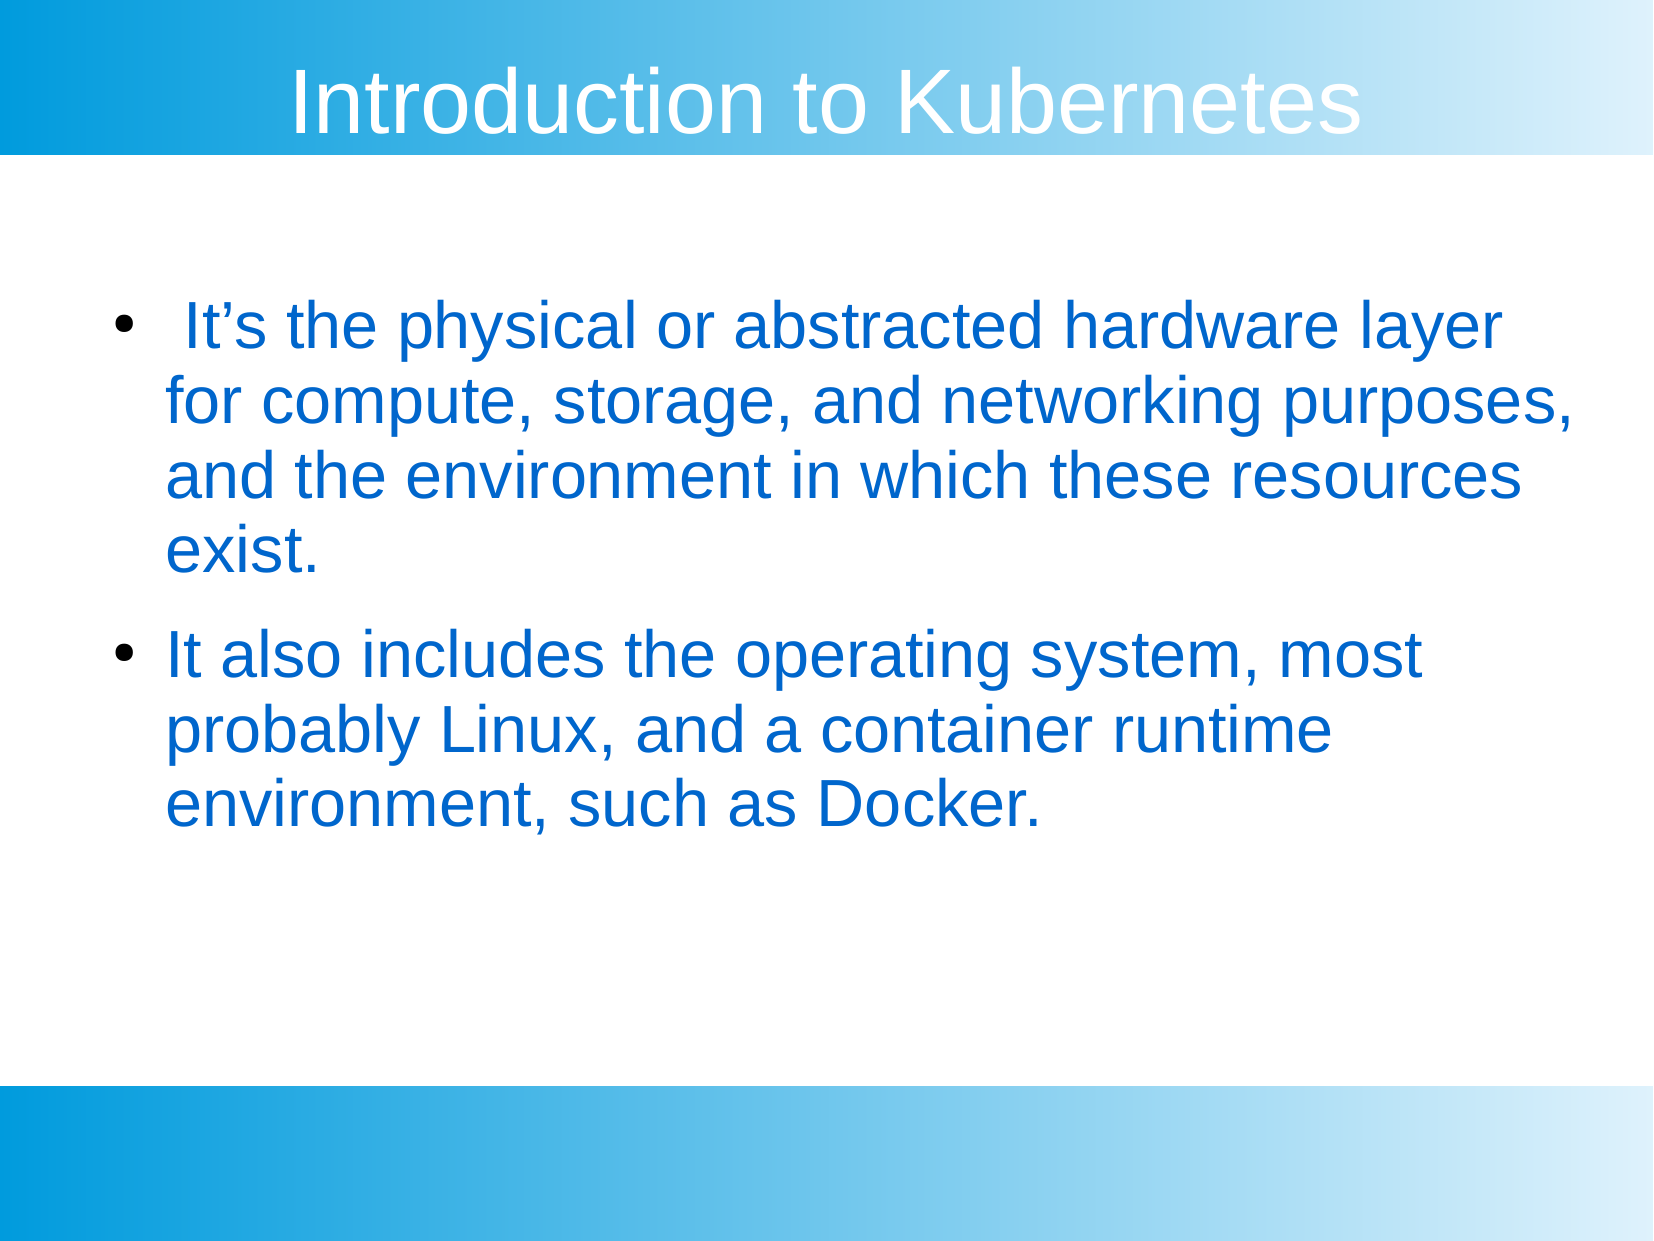

# Introduction to Kubernetes
 It’s the physical or abstracted hardware layer for compute, storage, and networking purposes, and the environment in which these resources exist.
It also includes the operating system, most probably Linux, and a container runtime environment, such as Docker.